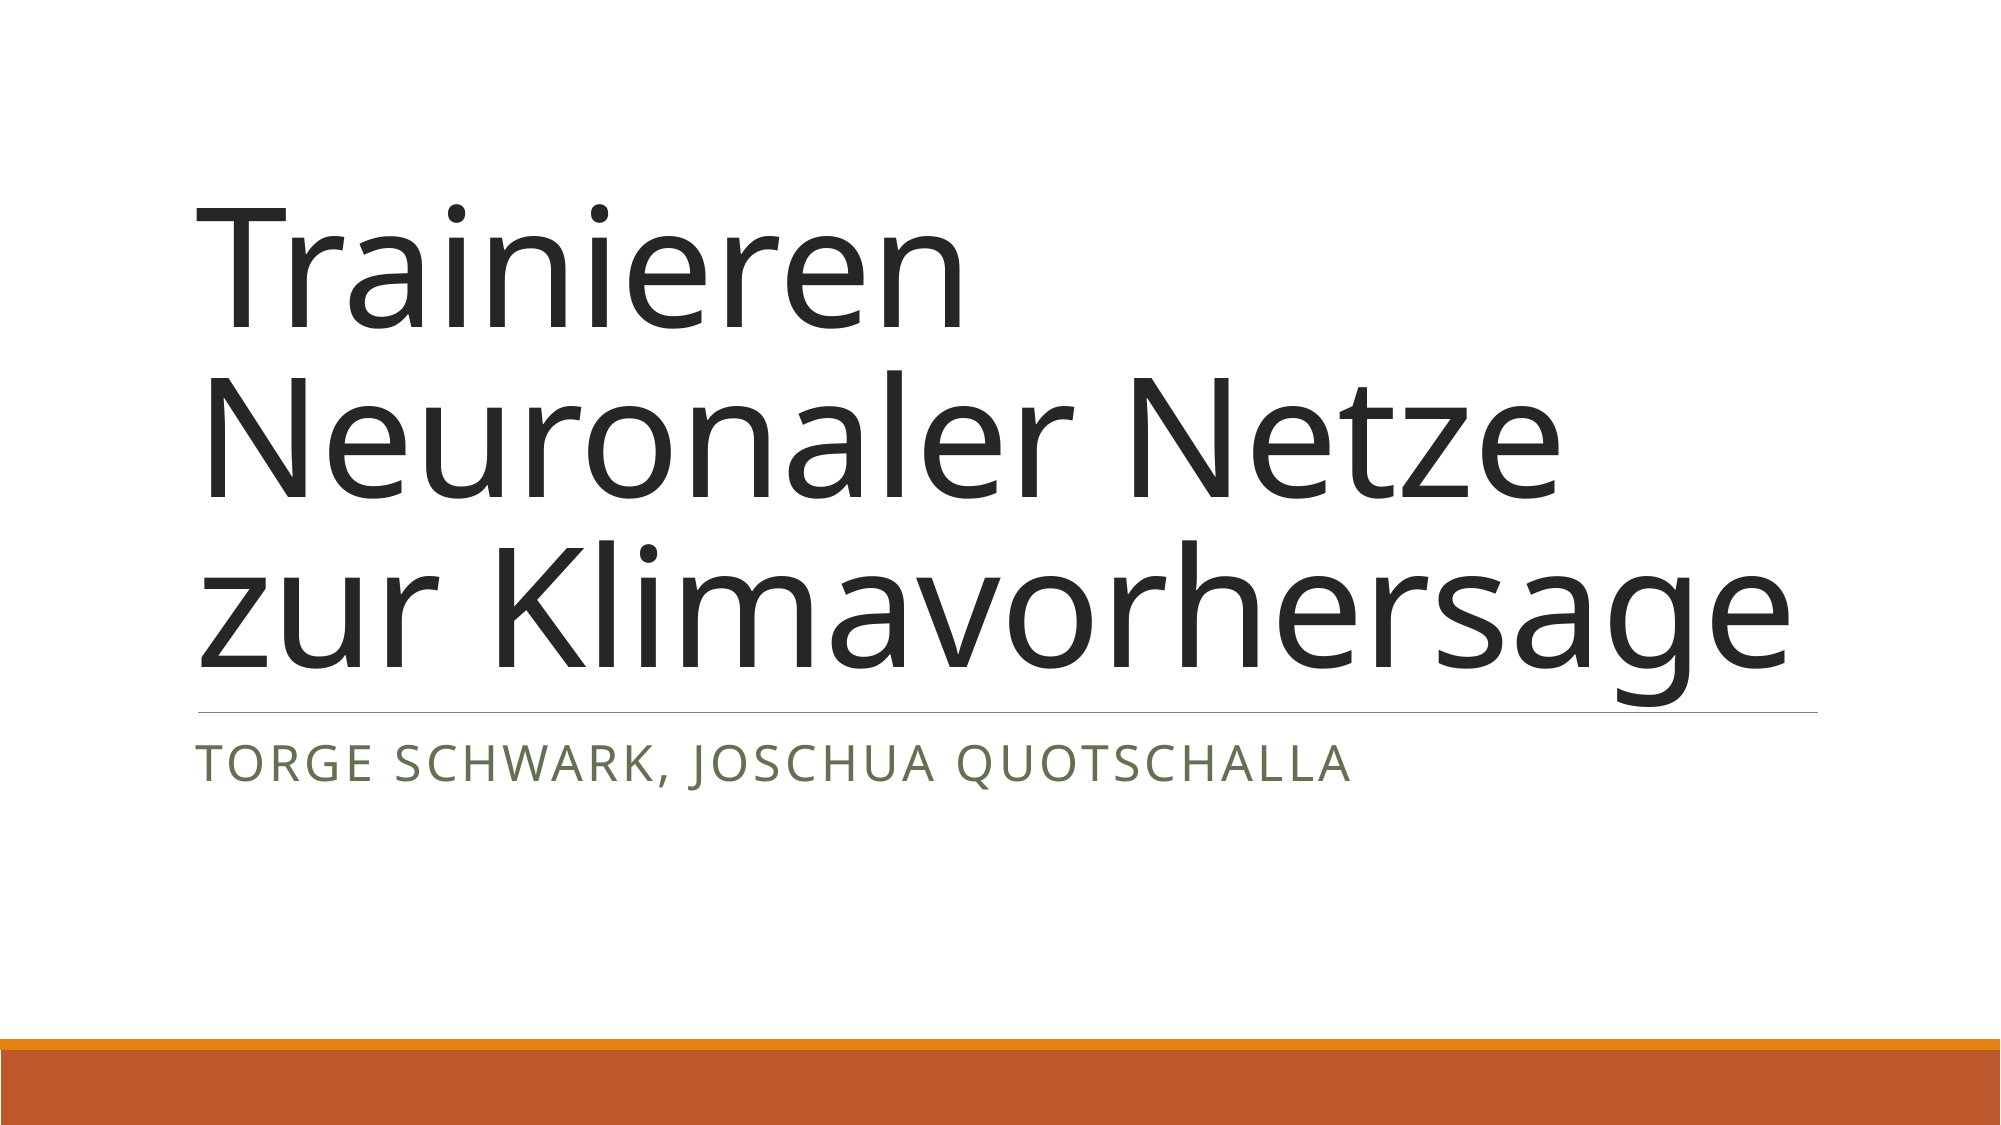

# Trainieren Neuronaler Netze zur Klimavorhersage
Torge Schwark, Joschua Quotschalla